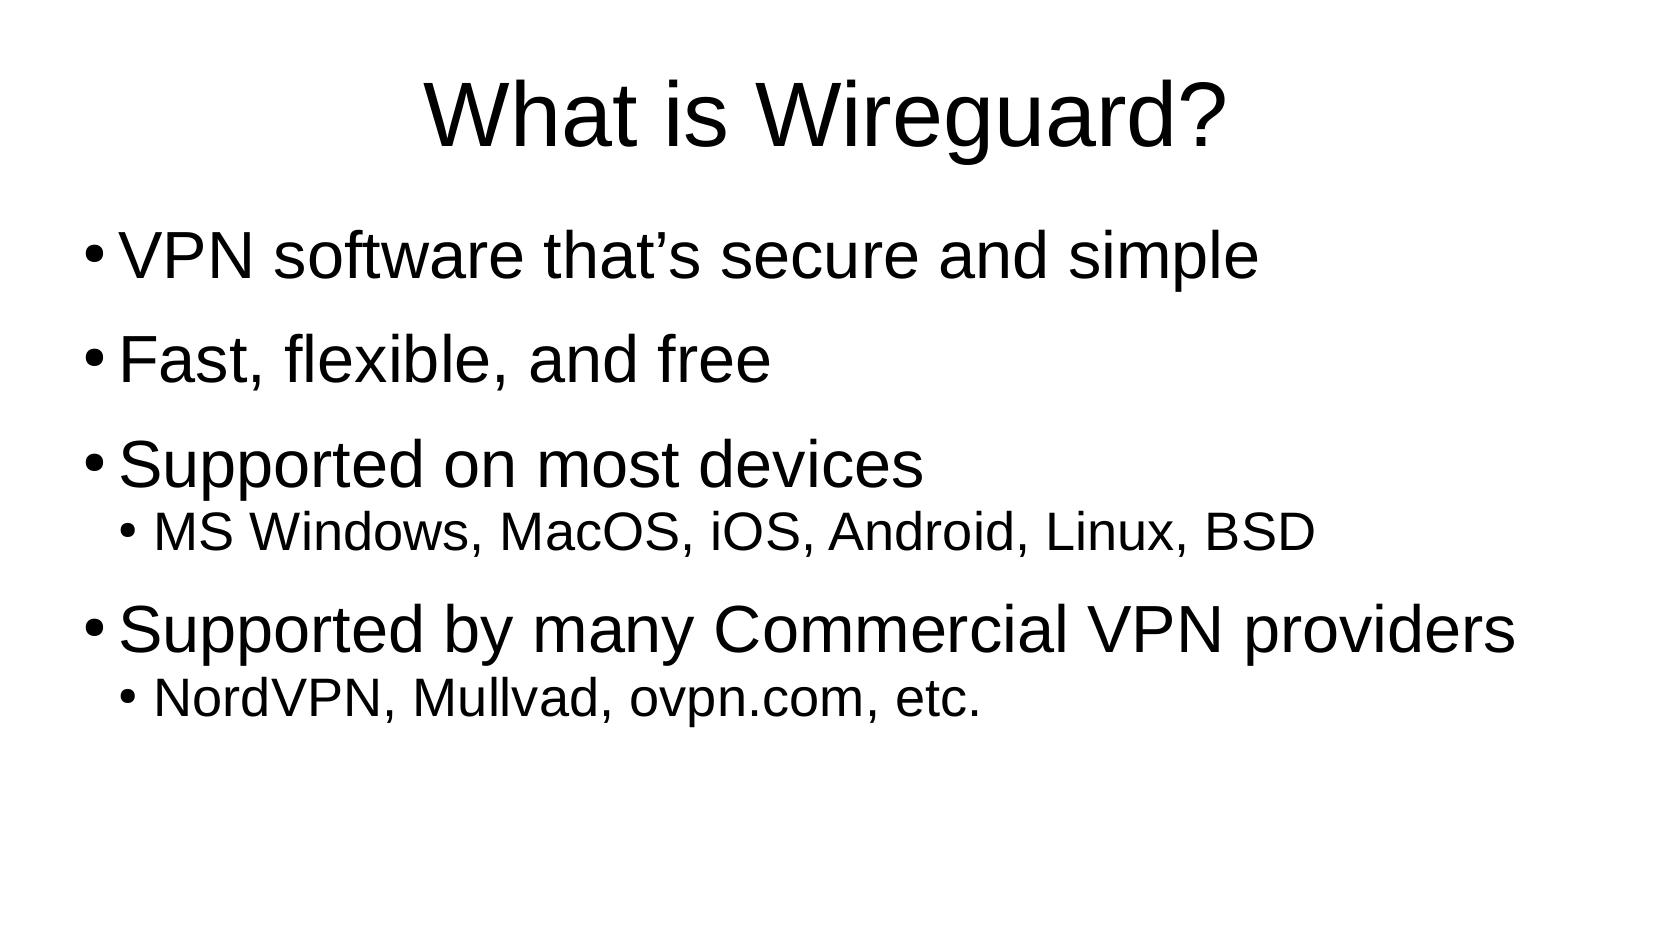

# What is Wireguard?
VPN software that’s secure and simple
Fast, flexible, and free
Supported on most devices
MS Windows, MacOS, iOS, Android, Linux, BSD
Supported by many Commercial VPN providers
NordVPN, Mullvad, ovpn.com, etc.